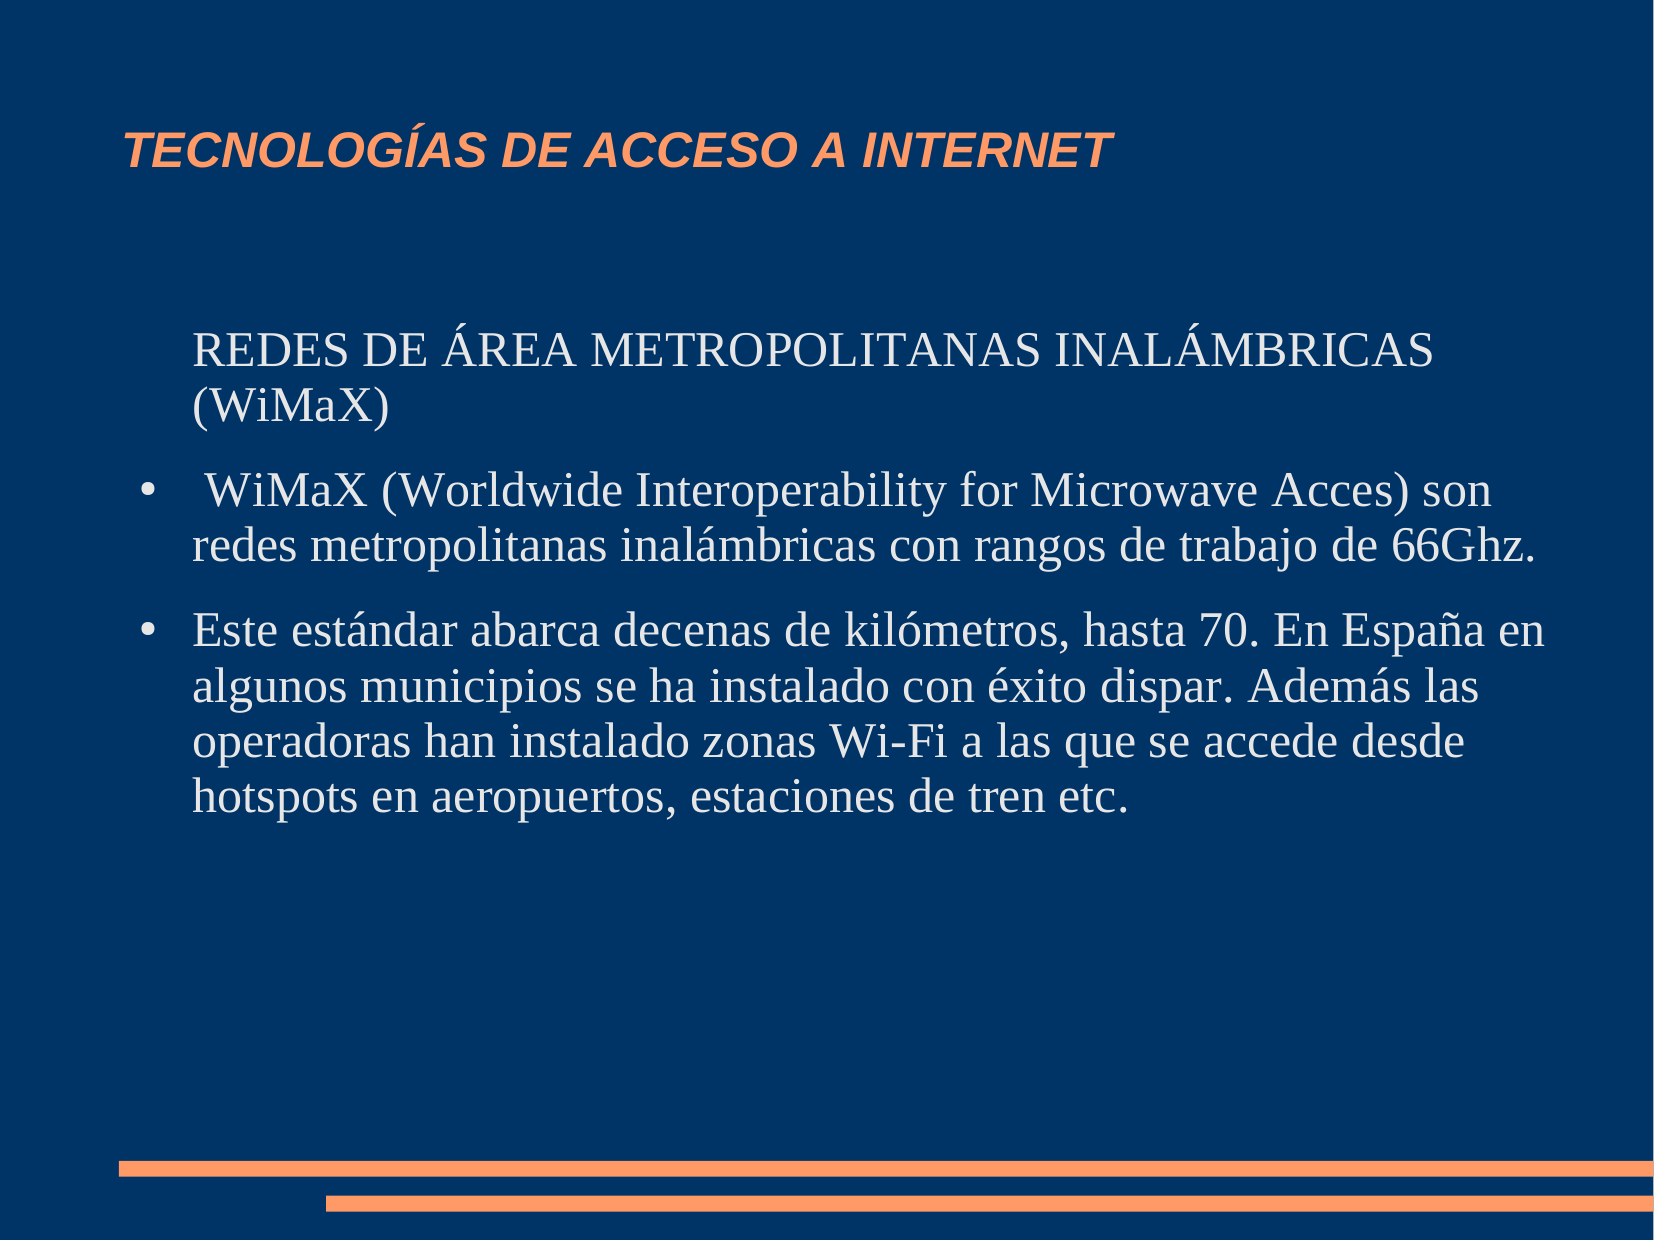

# TECNOLOGÍAS DE ACCESO A INTERNET
REDES DE ÁREA METROPOLITANAS INALÁMBRICAS (WiMaX)
 WiMaX (Worldwide Interoperability for Microwave Acces) son redes metropolitanas inalámbricas con rangos de trabajo de 66Ghz.
Este estándar abarca decenas de kilómetros, hasta 70. En España en algunos municipios se ha instalado con éxito dispar. Además las operadoras han instalado zonas Wi-Fi a las que se accede desde hotspots en aeropuertos, estaciones de tren etc.